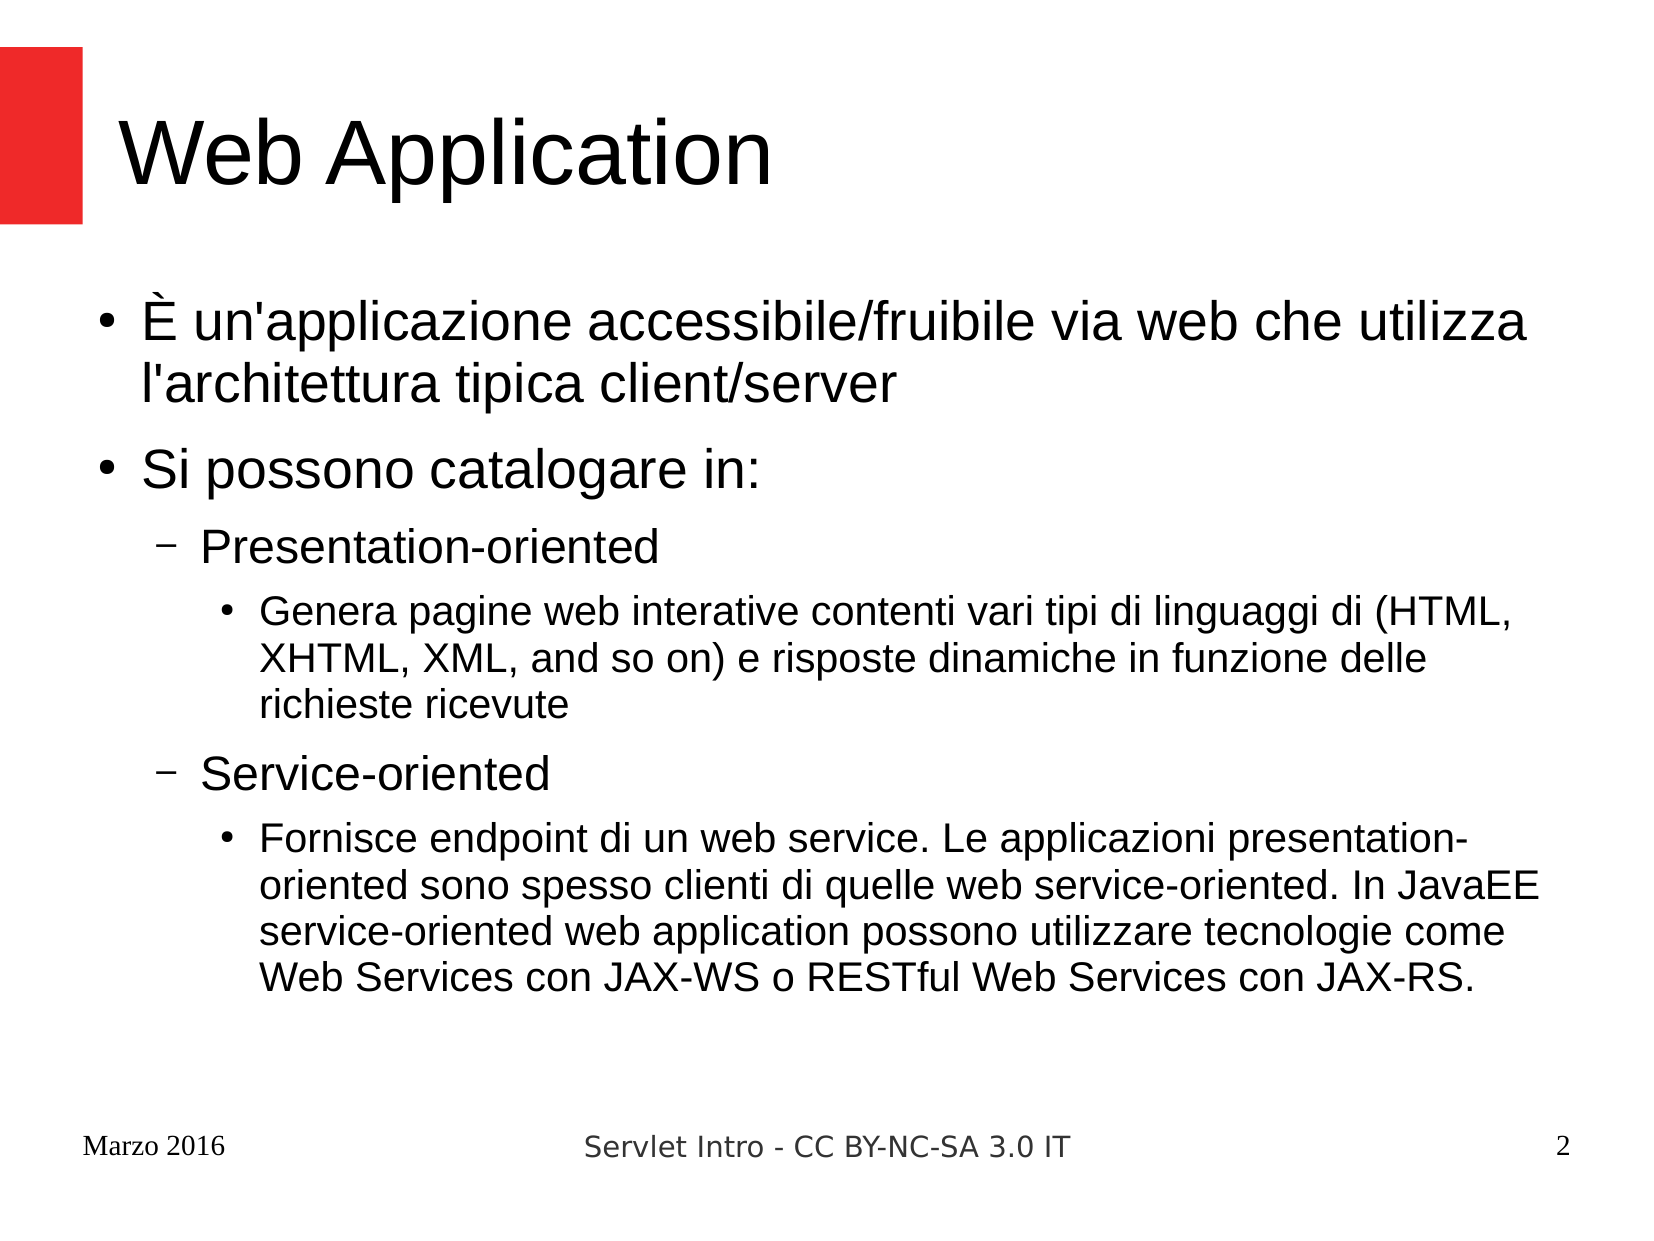

# Web Application
È un'applicazione accessibile/fruibile via web che utilizza l'architettura tipica client/server
Si possono catalogare in:
Presentation-oriented
Genera pagine web interative contenti vari tipi di linguaggi di (HTML, XHTML, XML, and so on) e risposte dinamiche in funzione delle richieste ricevute
Service-oriented
Fornisce endpoint di un web service. Le applicazioni presentation-oriented sono spesso clienti di quelle web service-oriented. In JavaEE service-oriented web application possono utilizzare tecnologie come Web Services con JAX-WS o RESTful Web Services con JAX-RS.
Your Date Here
Your Footer Here
2